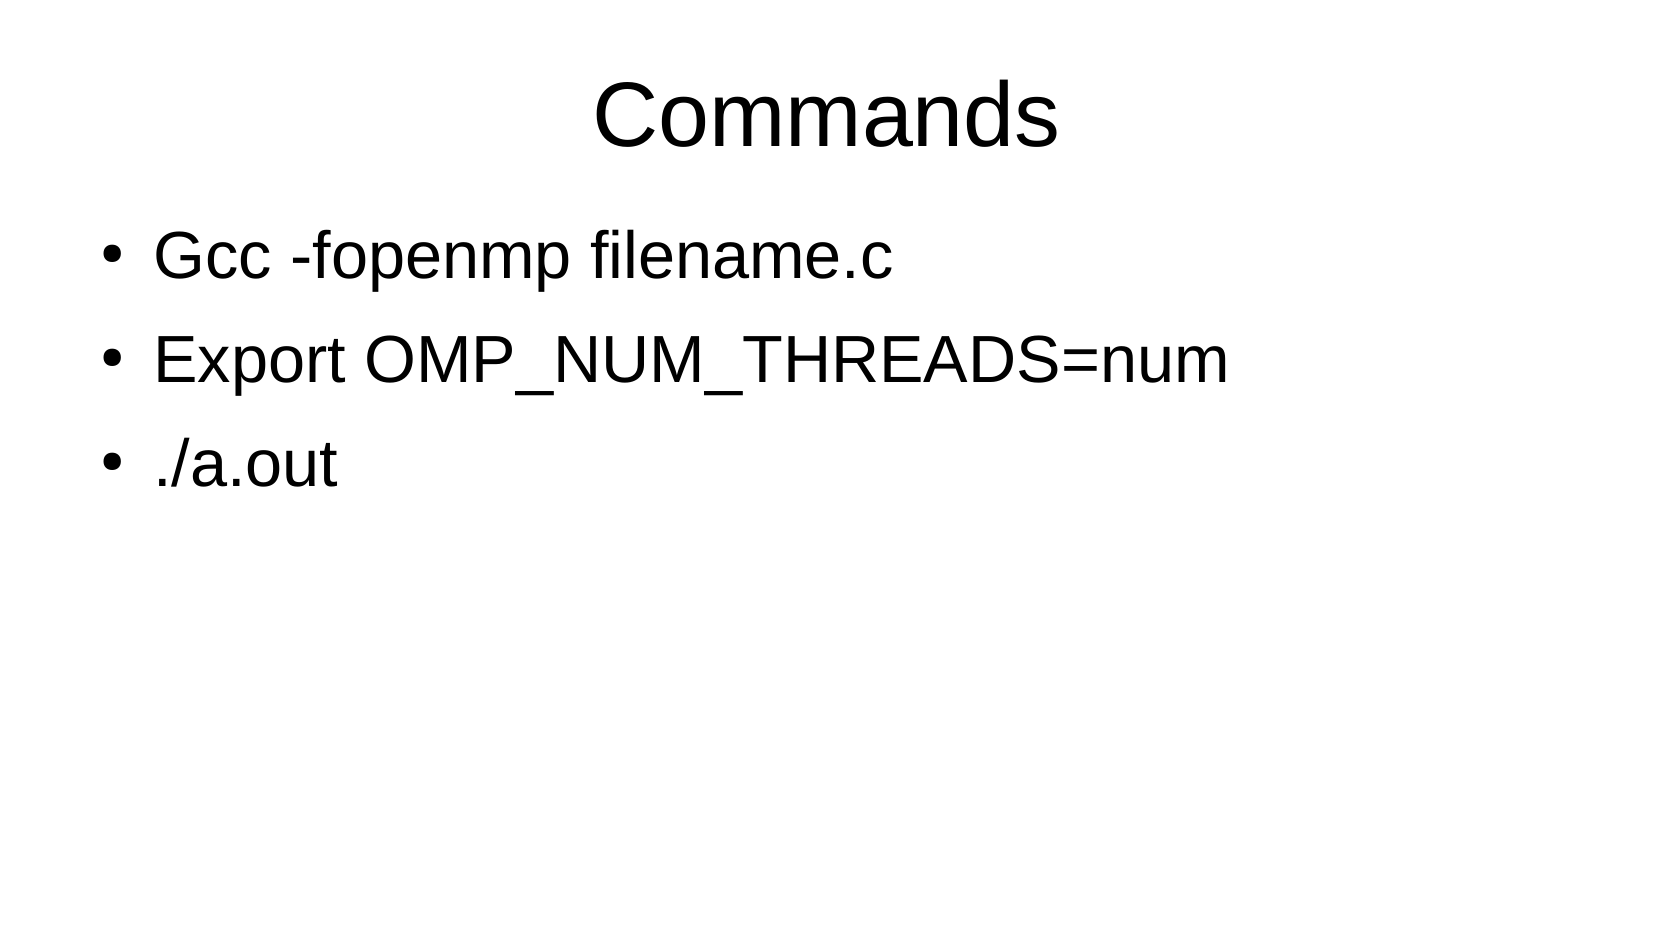

# Commands
Gcc -fopenmp filename.c
Export OMP_NUM_THREADS=num
./a.out